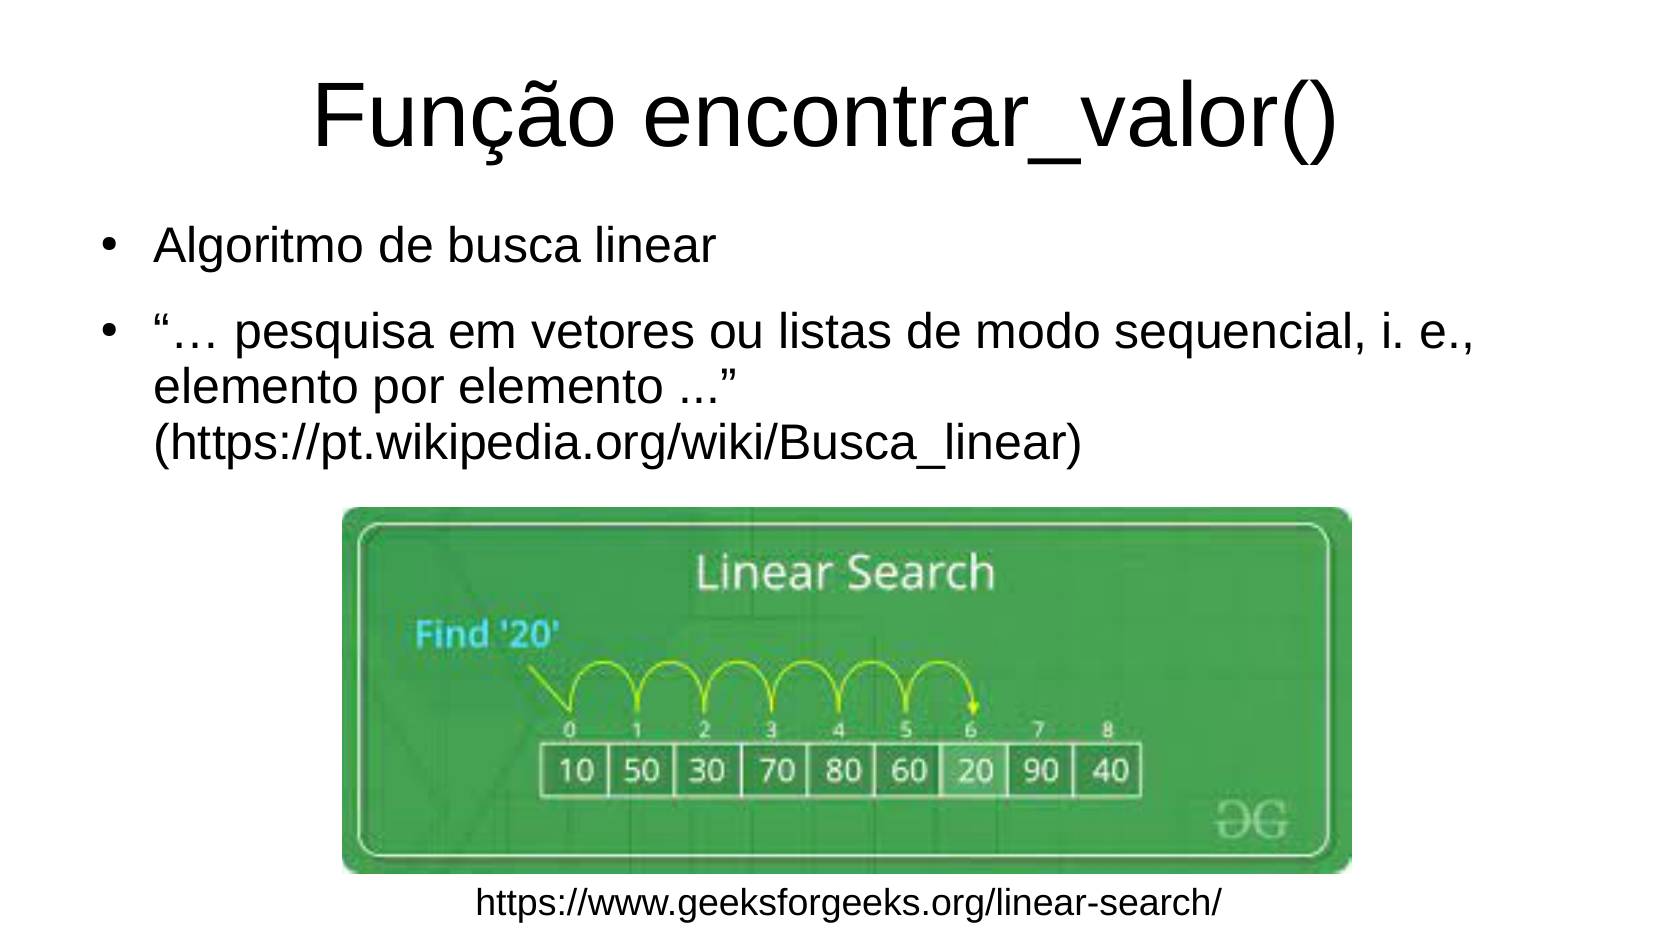

# Função encontrar_valor()
Algoritmo de busca linear
“… pesquisa em vetores ou listas de modo sequencial, i. e., elemento por elemento ...” (https://pt.wikipedia.org/wiki/Busca_linear)
https://www.geeksforgeeks.org/linear-search/